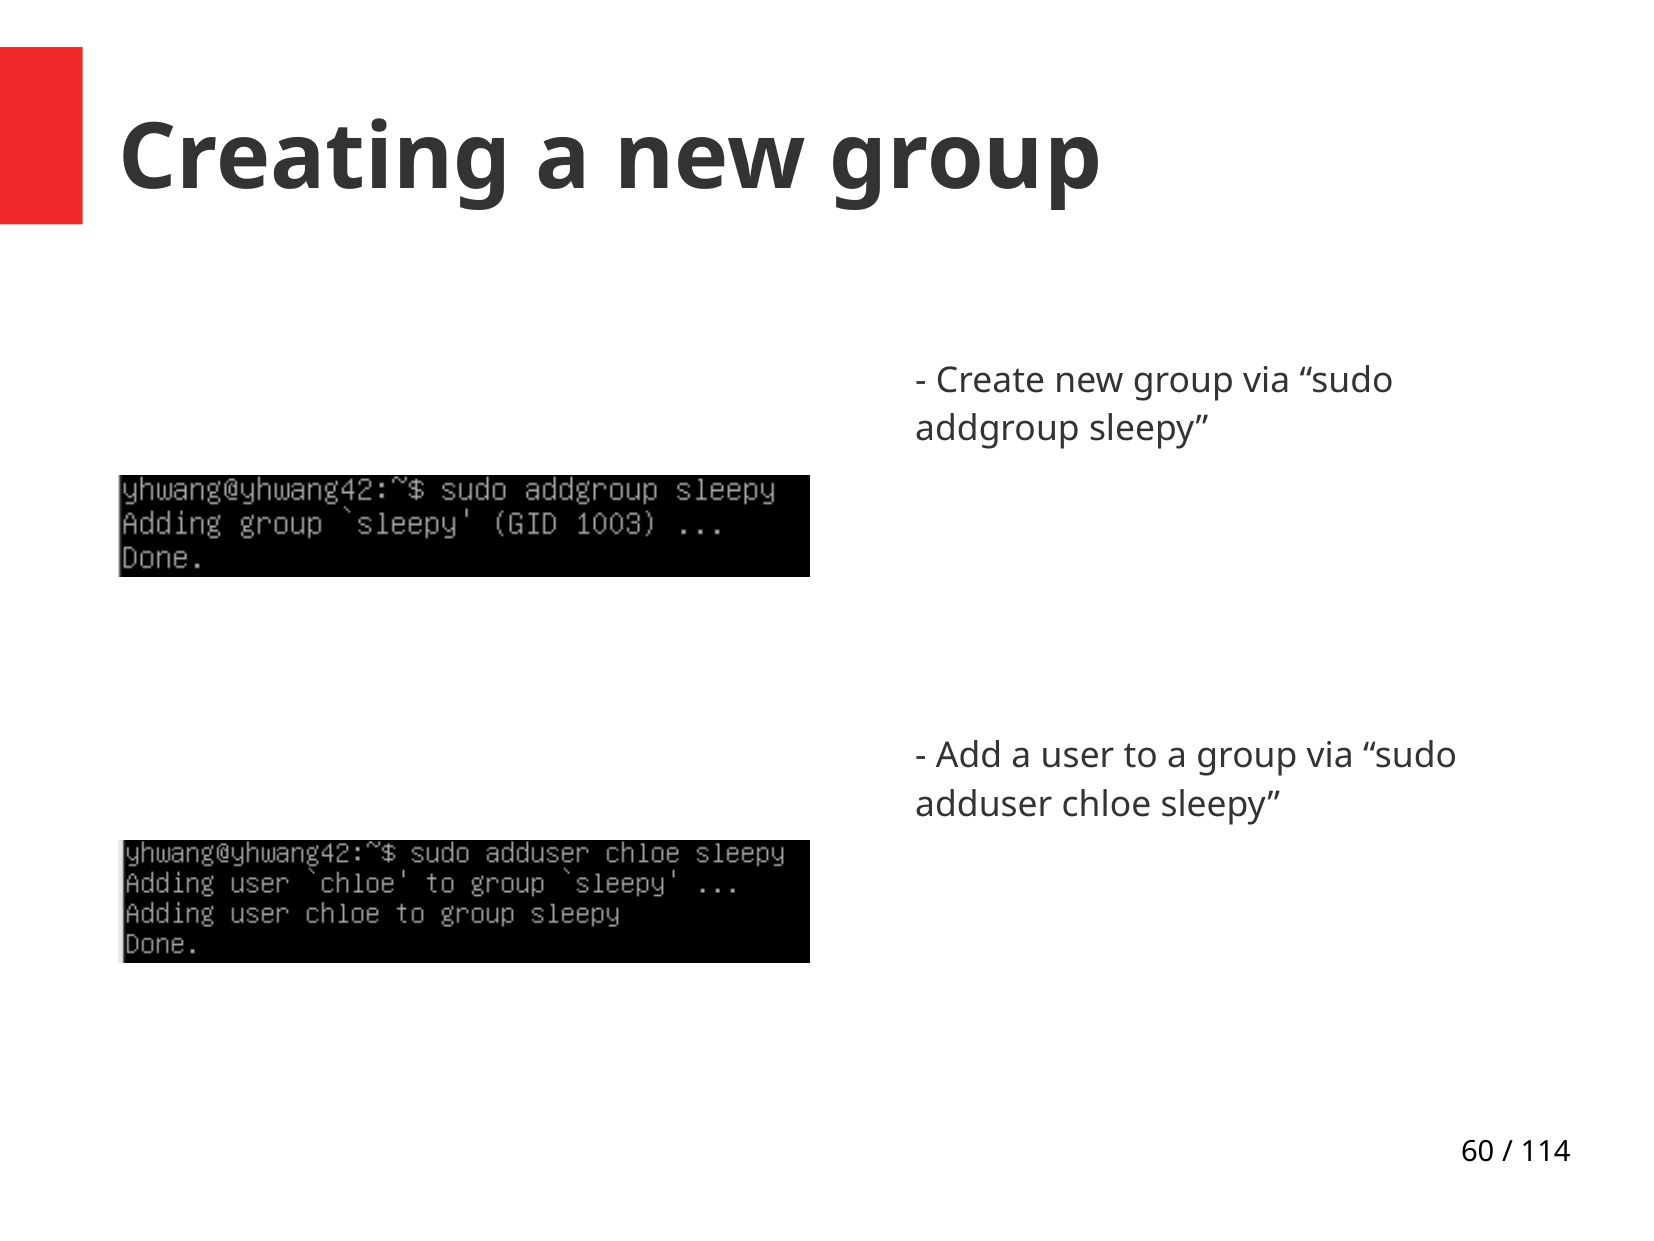

Creating a new group
# - Create new group via “sudo addgroup sleepy”
- Add a user to a group via “sudo adduser chloe sleepy”
60